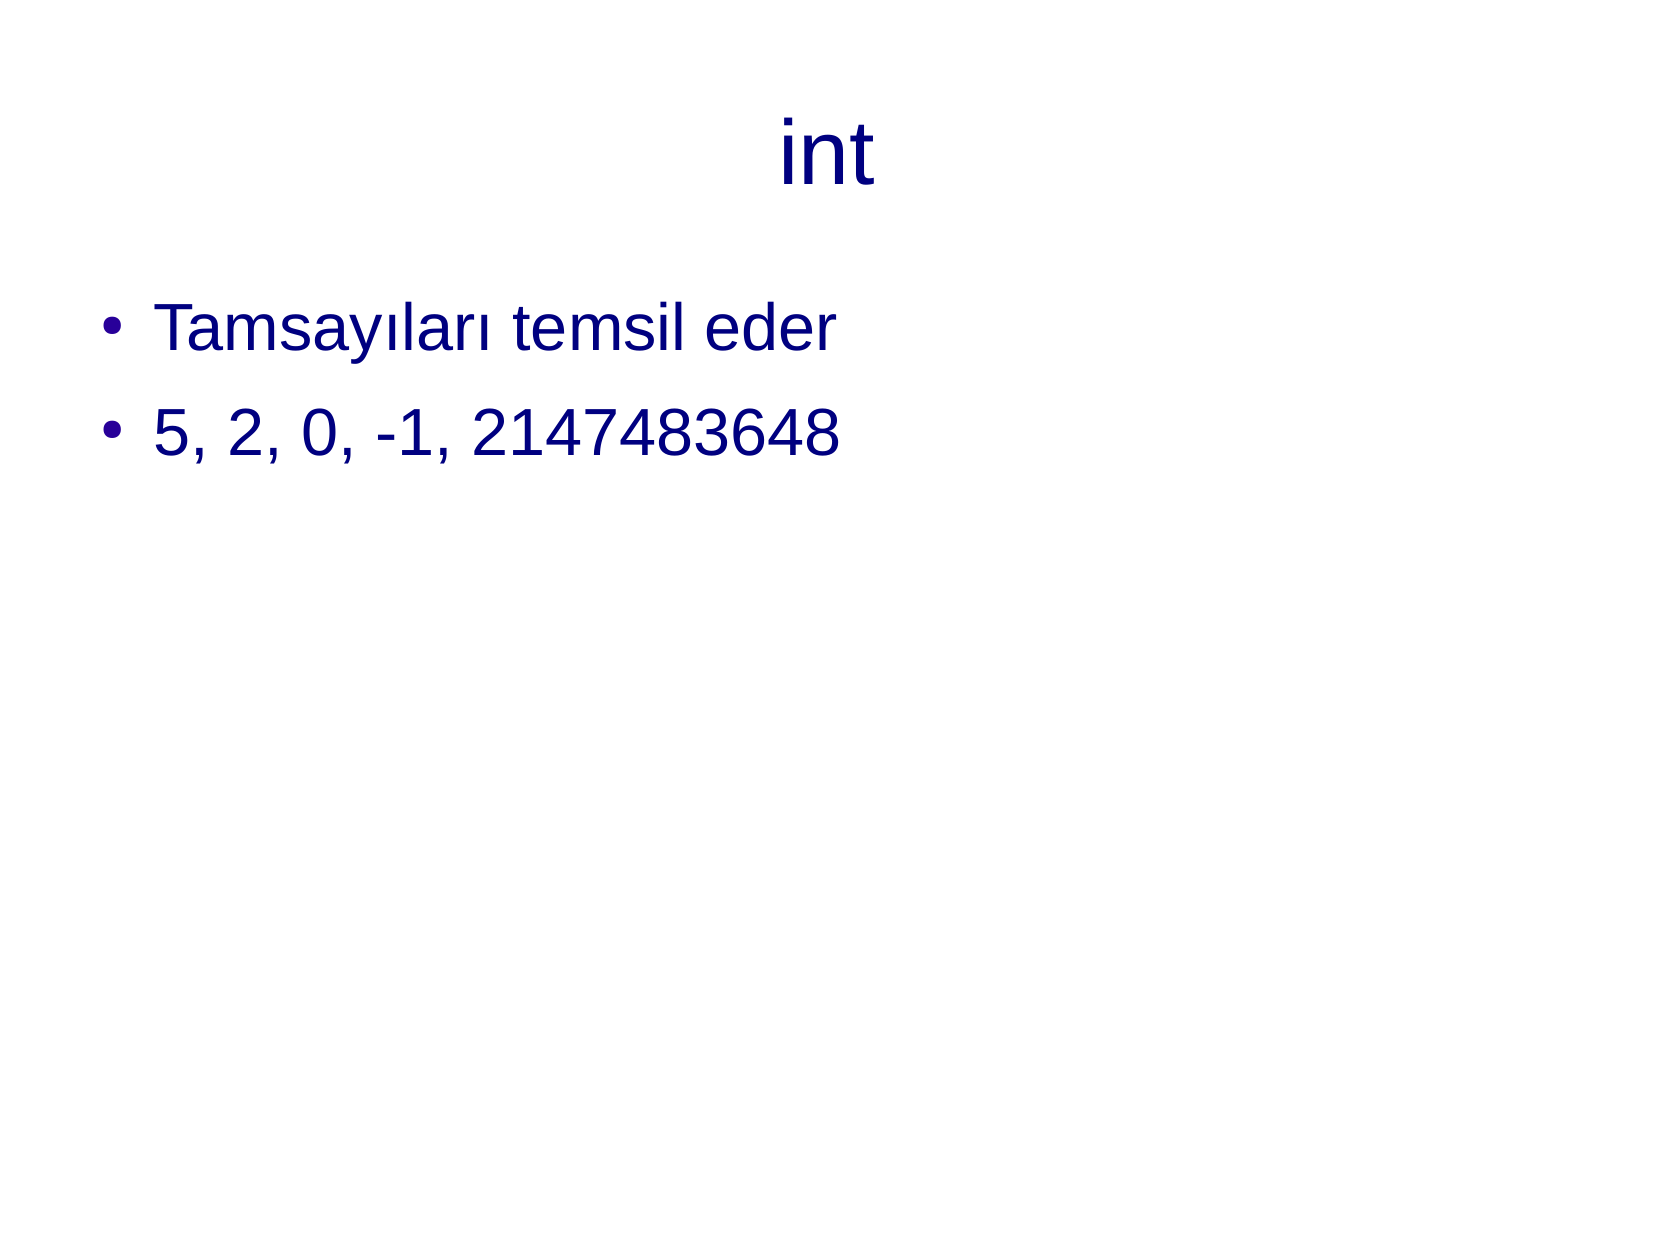

# int
Tamsayıları temsil eder
5, 2, 0, -1, 2147483648